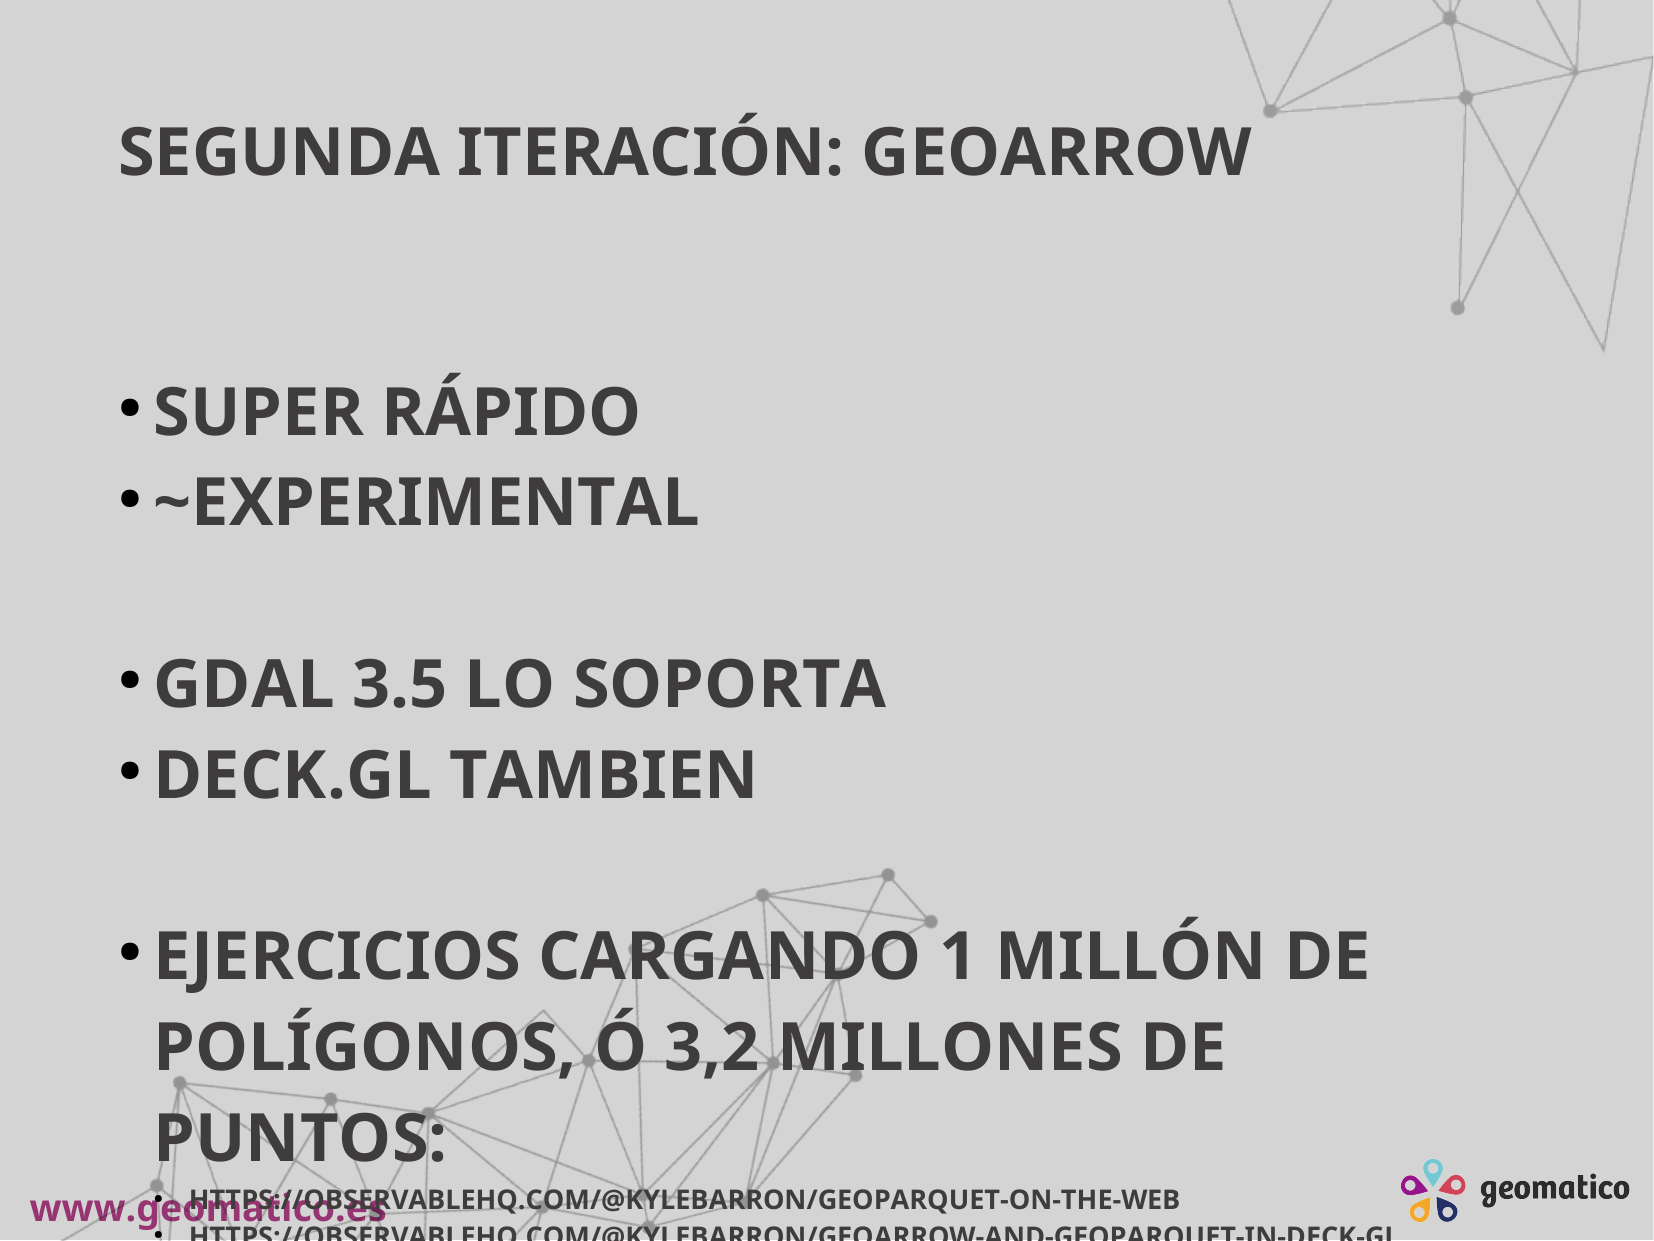

segunda iteración: geoarrow
Super rápido
~EXPERIMENTAL
GDAL 3.5 lo soporta
Deck.gl tambien
ejercicios cargando 1 millón de polígonos, Ó 3,2 millones de puntos:
https://observablehq.com/@kylebarron/geoparquet-on-the-web
https://observablehq.com/@kylebarron/geoarrow-and-geoparquet-in-deck-gl